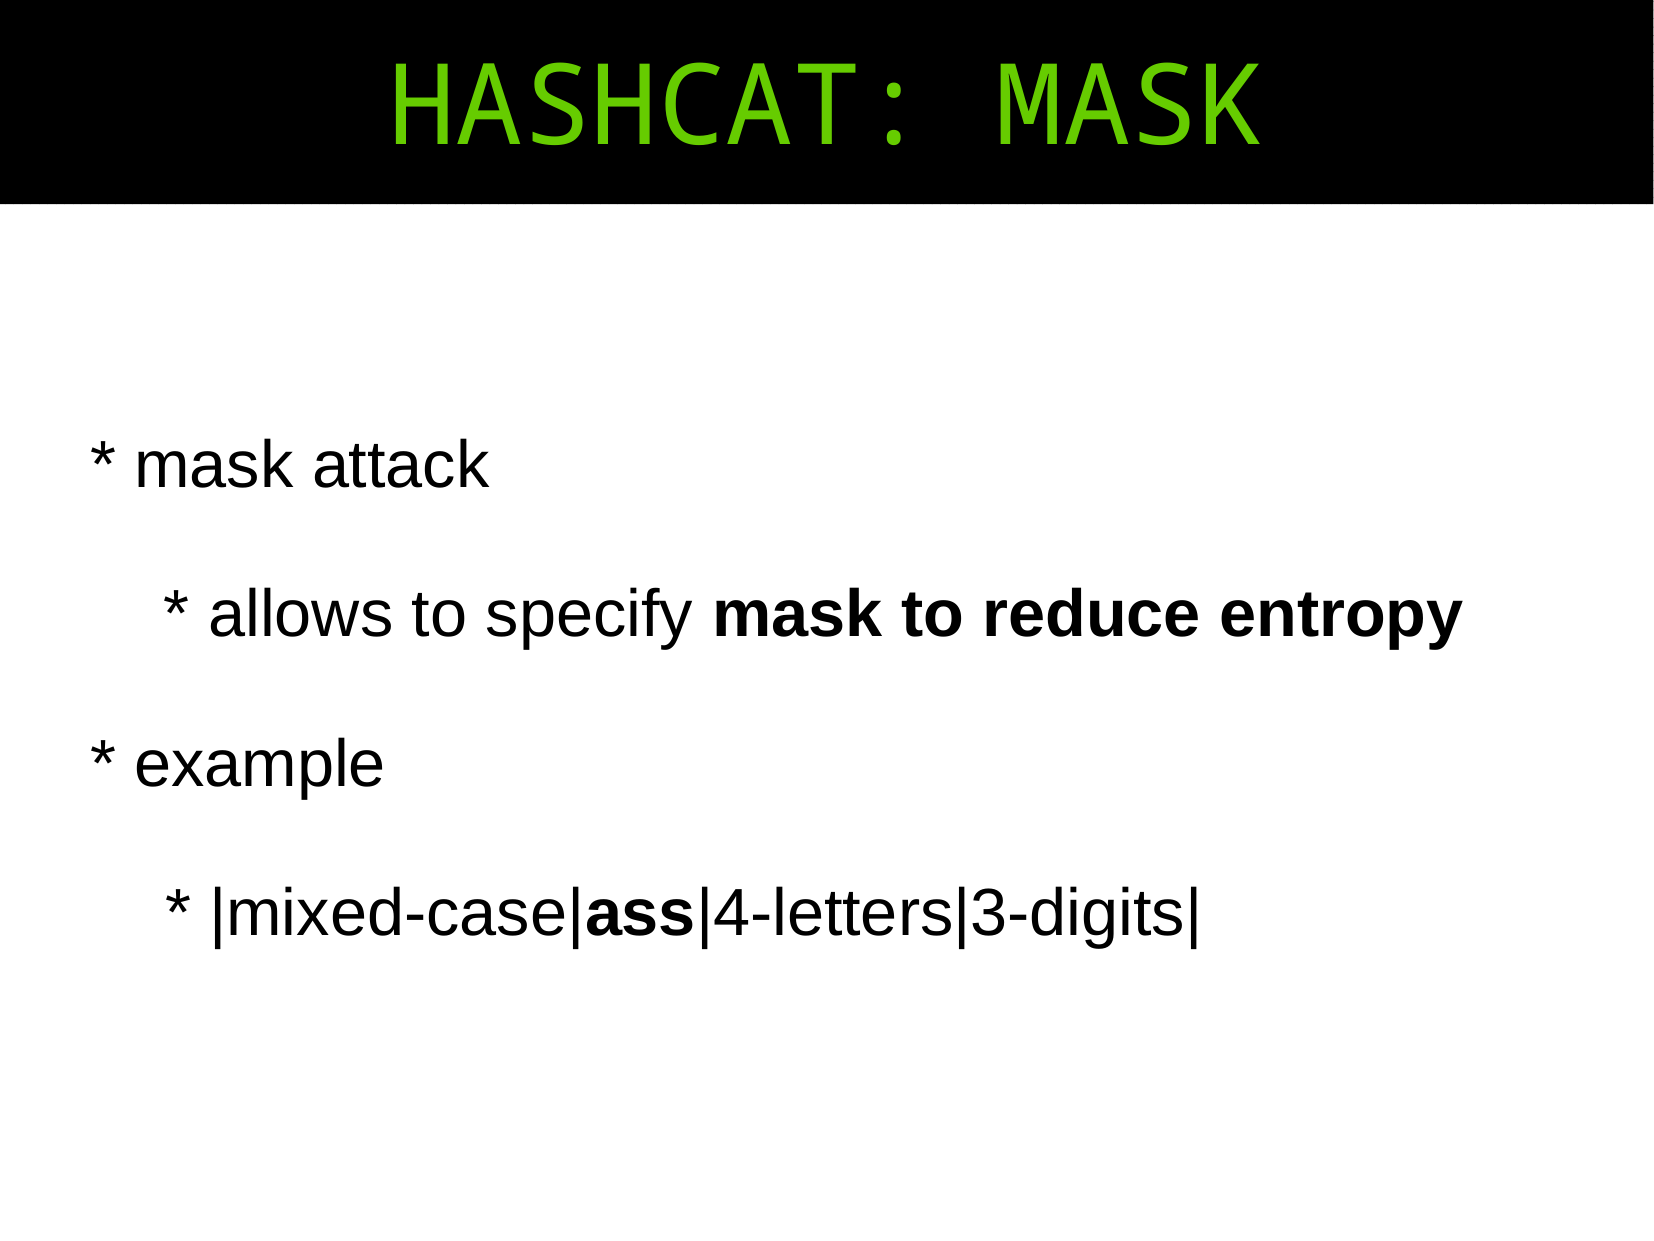

# HASHCAT: MASK
* mask attack
 * allows to specify mask to reduce entropy
* example
	* |mixed-case|ass|4-letters|3-digits|